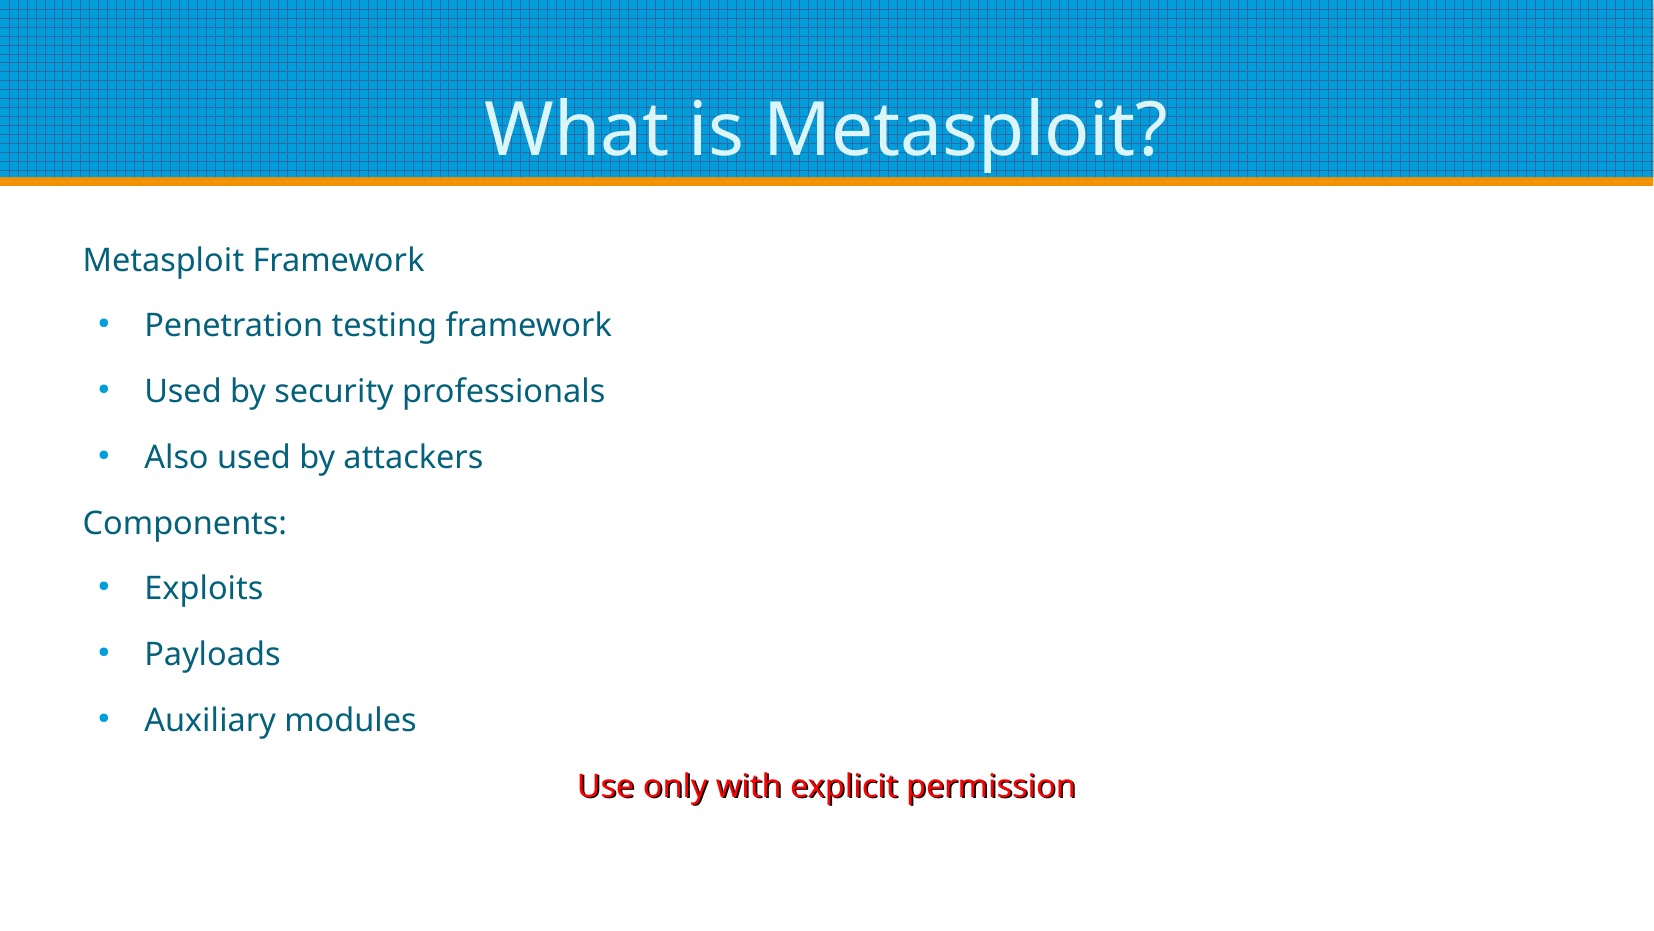

# What is Metasploit?
Metasploit Framework
Penetration testing framework
Used by security professionals
Also used by attackers
Components:
Exploits
Payloads
Auxiliary modules
Use only with explicit permission